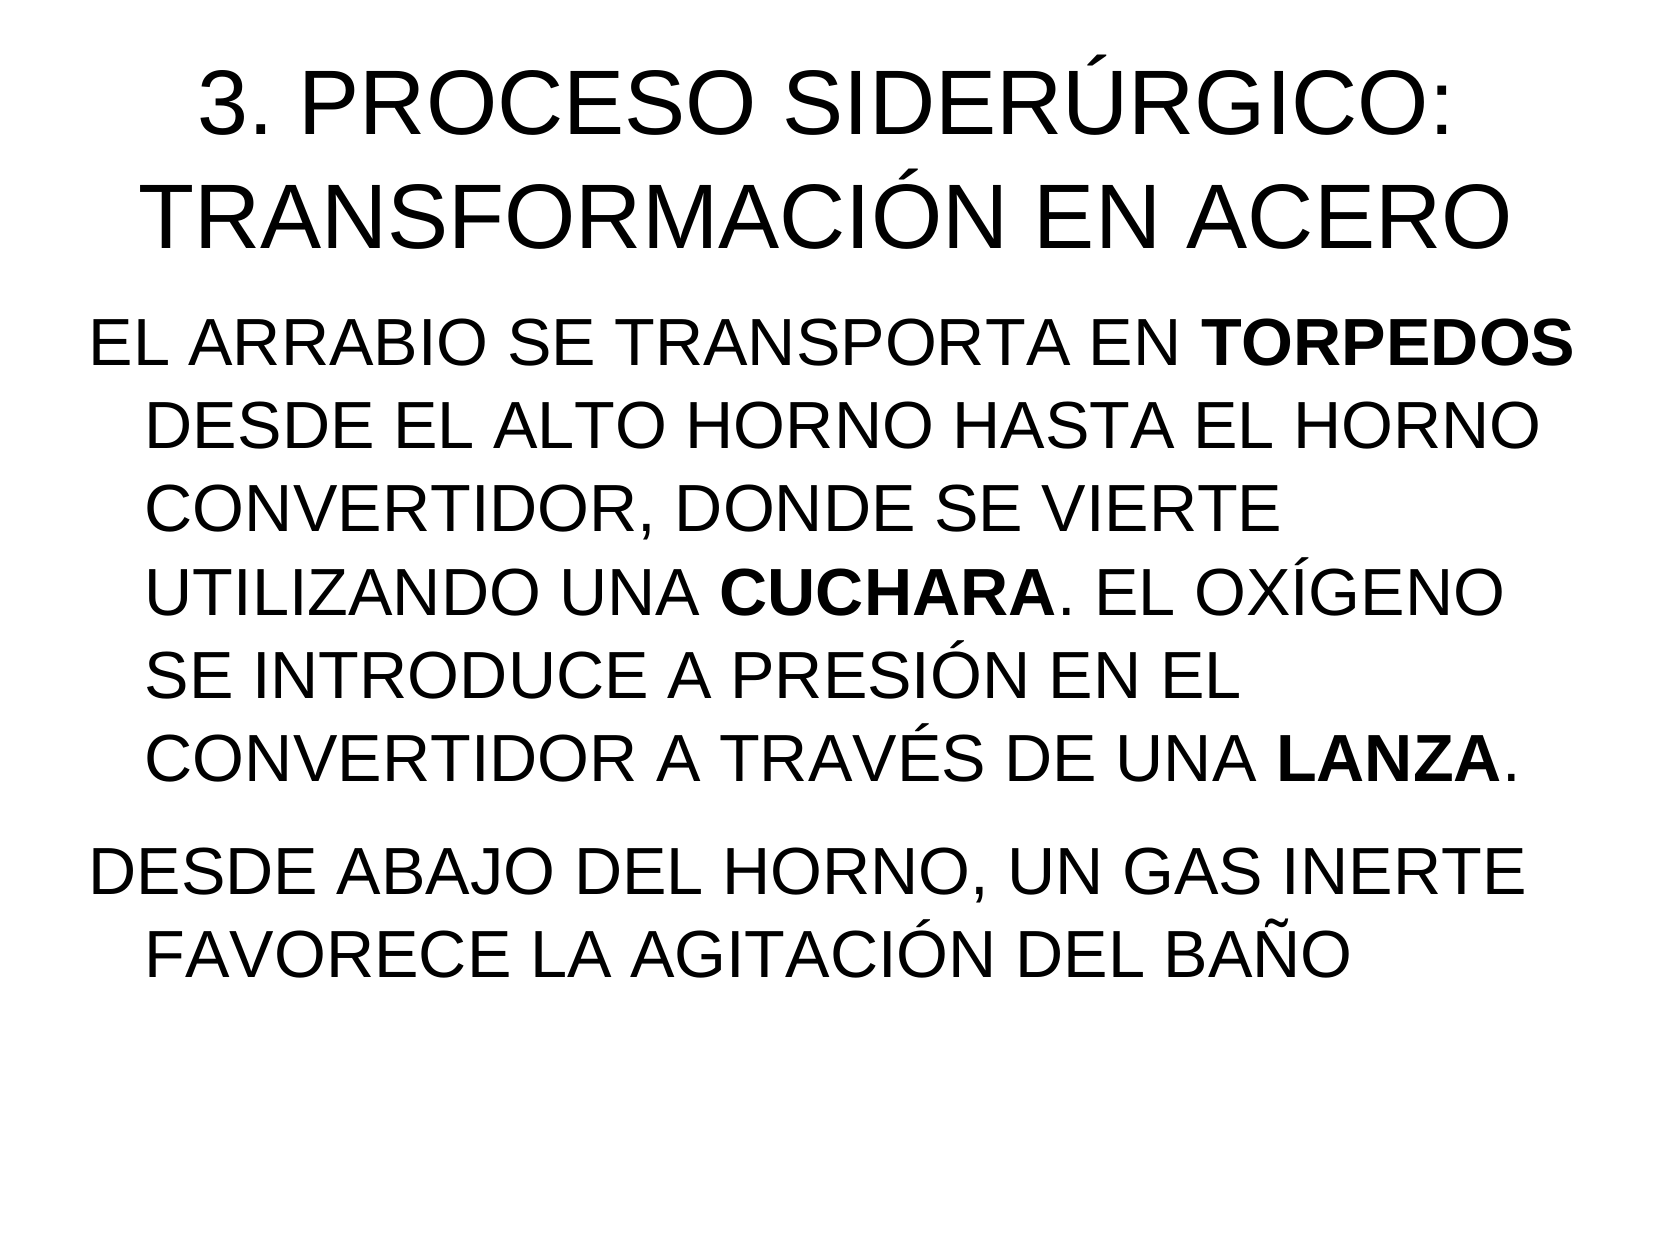

# 3. PROCESO SIDERÚRGICO: TRANSFORMACIÓN EN ACERO
EL ARRABIO SE TRANSPORTA EN TORPEDOS DESDE EL ALTO HORNO HASTA EL HORNO CONVERTIDOR, DONDE SE VIERTE UTILIZANDO UNA CUCHARA. EL OXÍGENO SE INTRODUCE A PRESIÓN EN EL CONVERTIDOR A TRAVÉS DE UNA LANZA.
DESDE ABAJO DEL HORNO, UN GAS INERTE FAVORECE LA AGITACIÓN DEL BAÑO